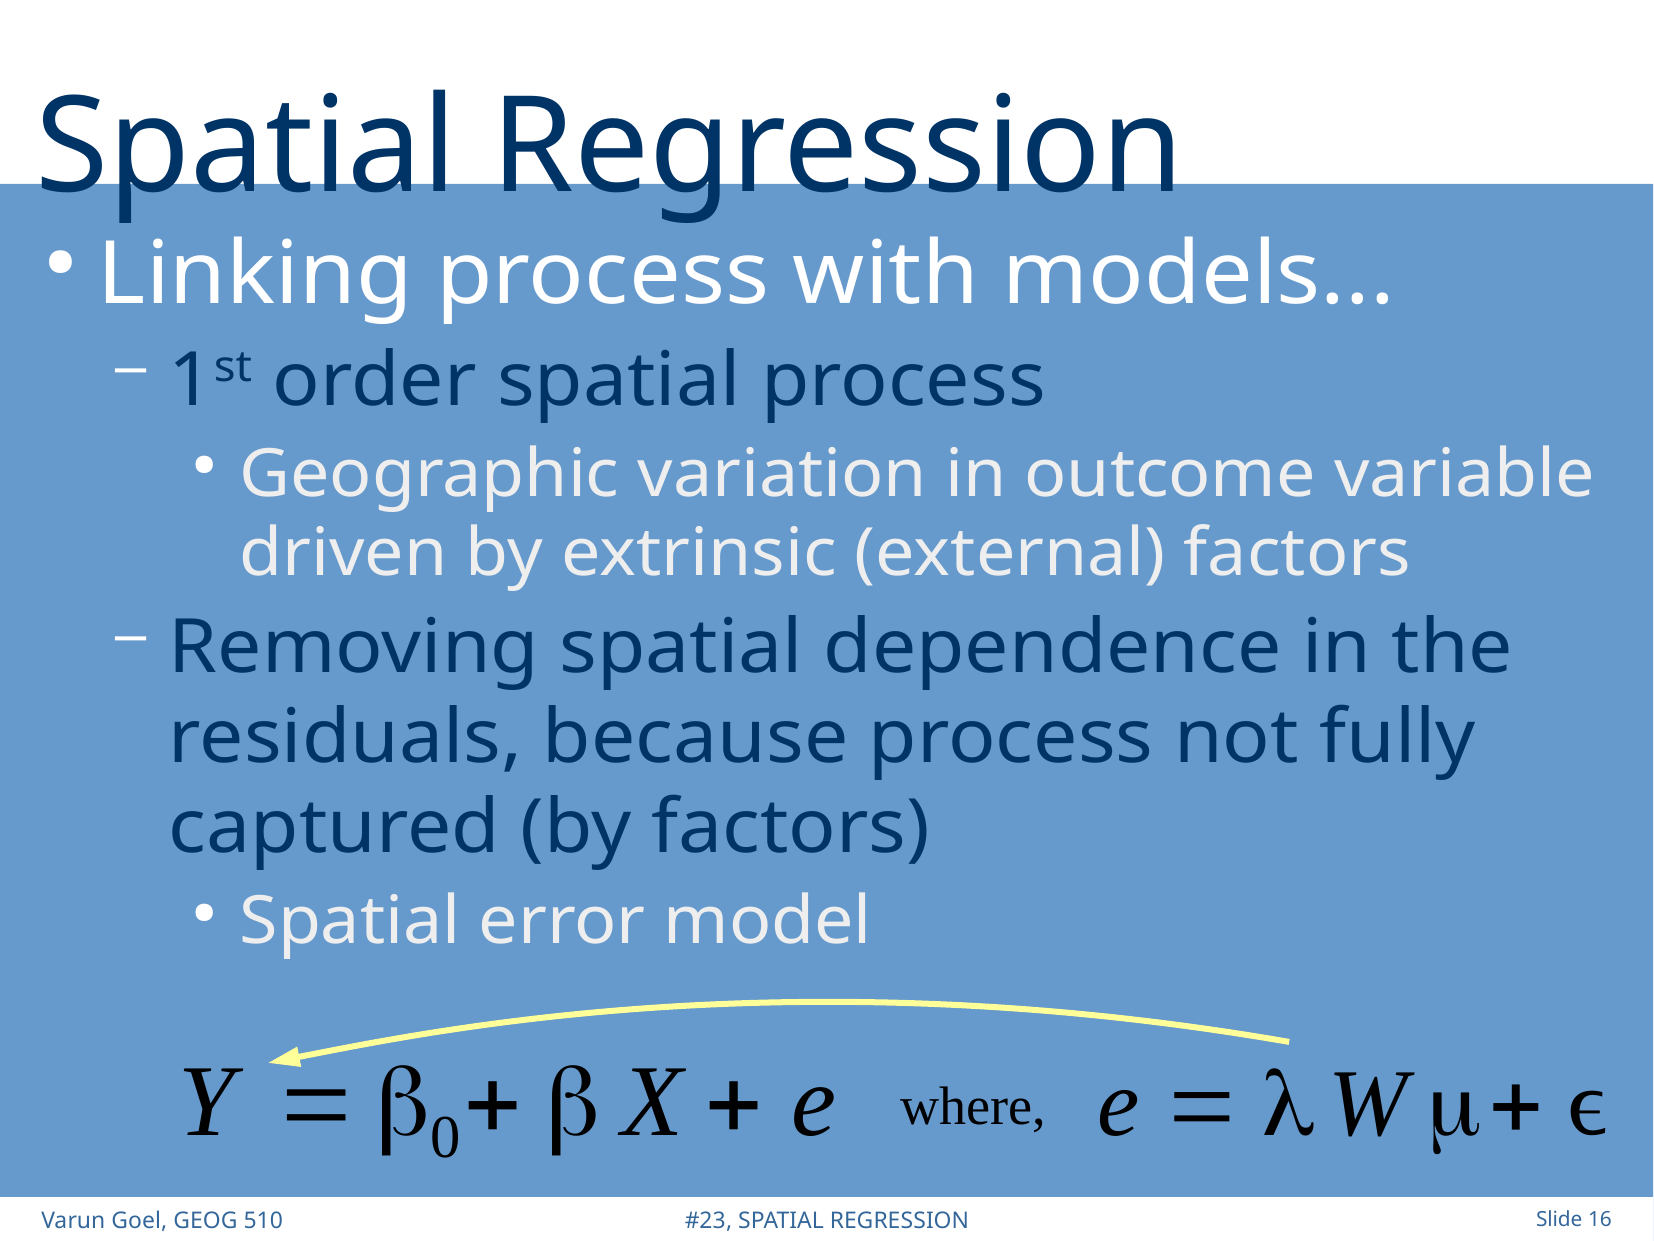

# Spatial Regression
Linking process with models...
1st order spatial process
Geographic variation in outcome variable driven by extrinsic (external) factors
Removing spatial dependence in the residuals, because process not fully captured (by factors)
Spatial error model
where,
#23, SPATIAL REGRESSION
16